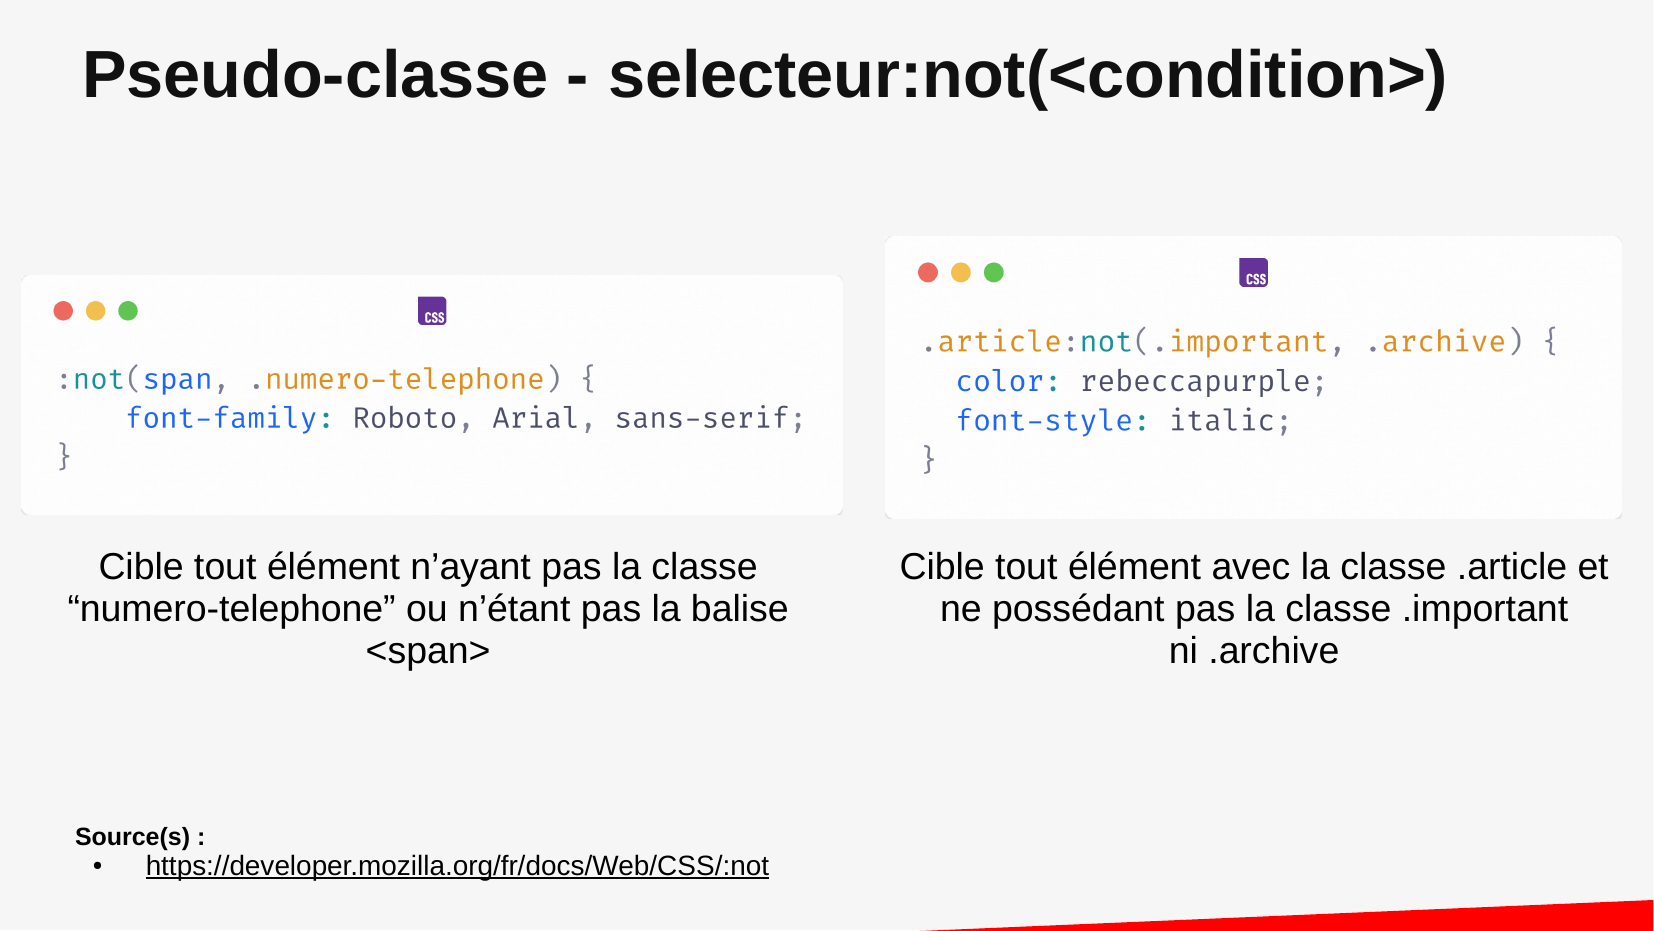

# Pseudo-classe - selecteur:not(<condition>)
Cible tout élément n’ayant pas la classe “numero-telephone” ou n’étant pas la balise <span>
Cible tout élément avec la classe .article et ne possédant pas la classe .important ni .archive
Source(s) :
https://developer.mozilla.org/fr/docs/Web/CSS/:not